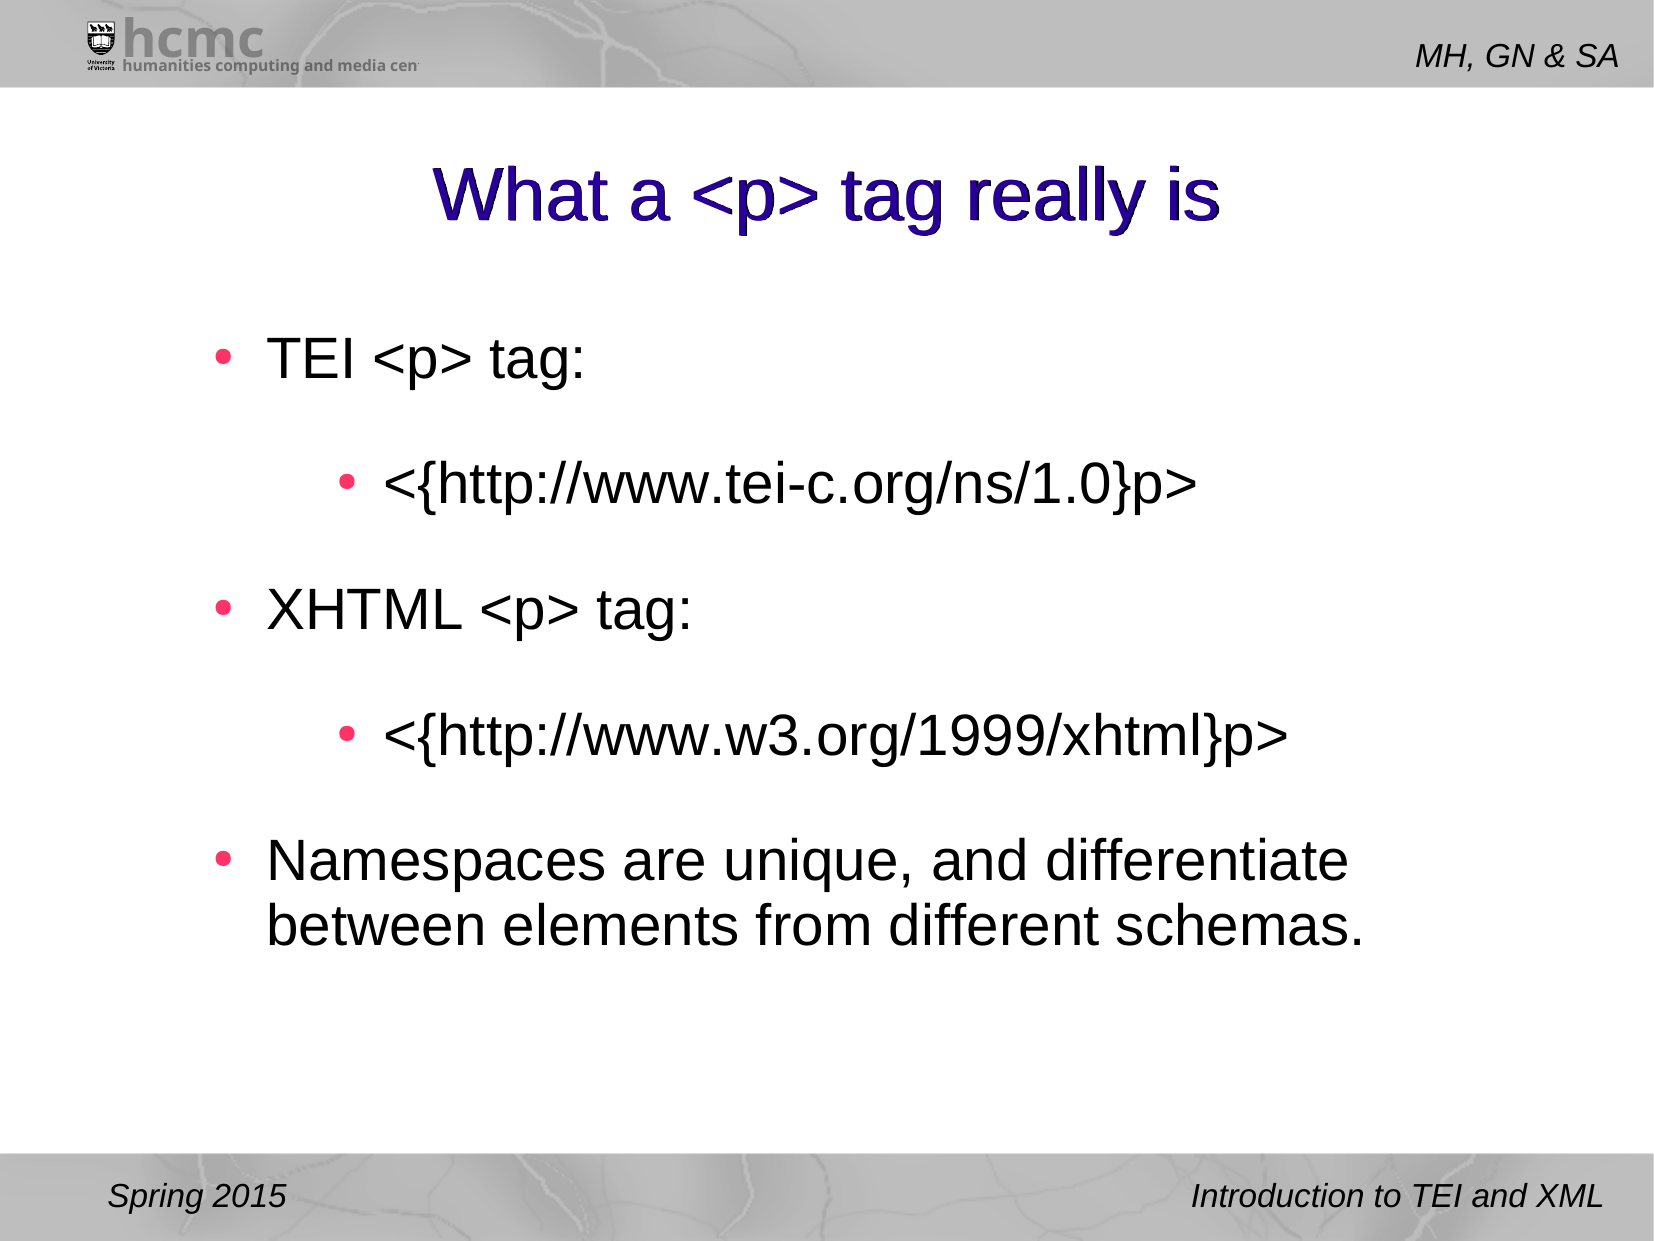

# What a <p> tag really is
TEI <p> tag:
<{http://www.tei-c.org/ns/1.0}p>
XHTML <p> tag:
<{http://www.w3.org/1999/xhtml}p>
Namespaces are unique, and differentiate between elements from different schemas.